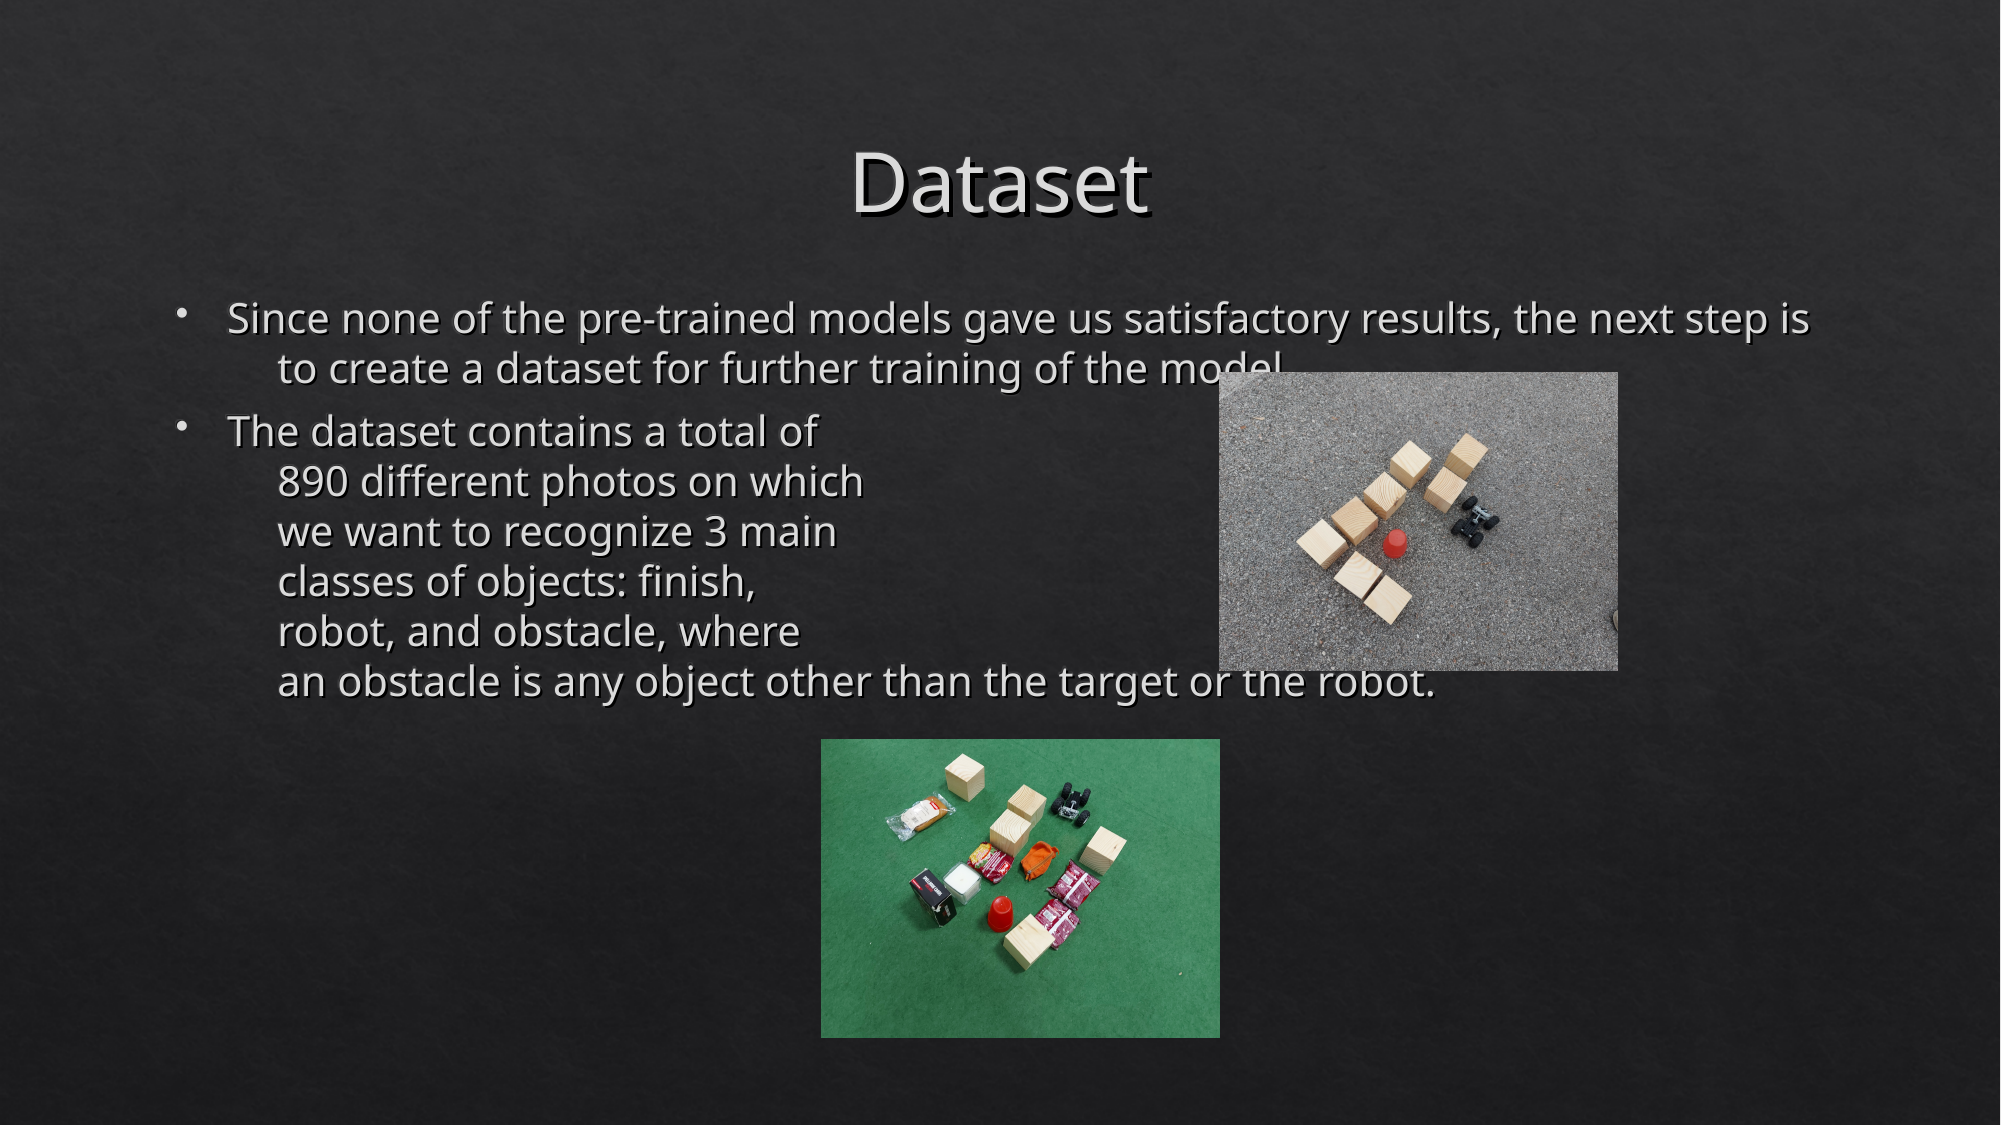

# Dataset
Since none of the pre-trained models gave us satisfactory results, the next step is to create a dataset for further training of the model.
The dataset contains a total of
890 different photos on which
we want to recognize 3 main
classes of objects: finish,
robot, and obstacle, where
an obstacle is any object other than the target or the robot.